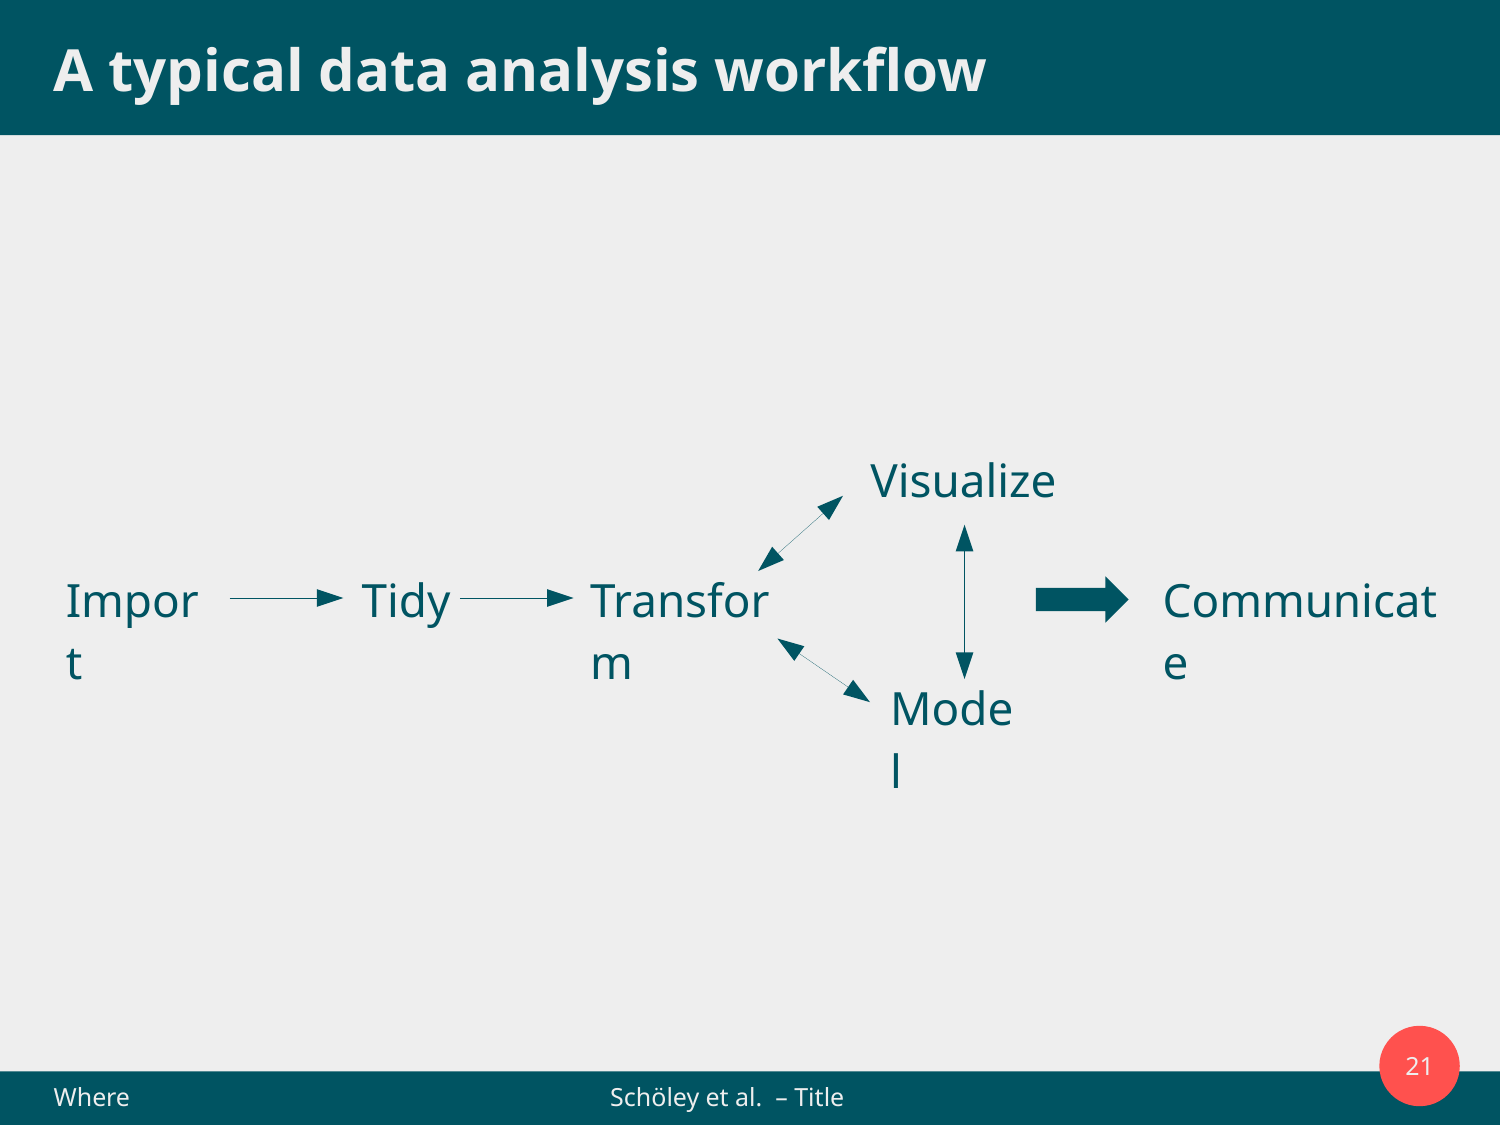

# A typical data analysis workflow
Visualize
Import
Tidy
Transform
Communicate
Model
21
Where
Schöley et al. – Title